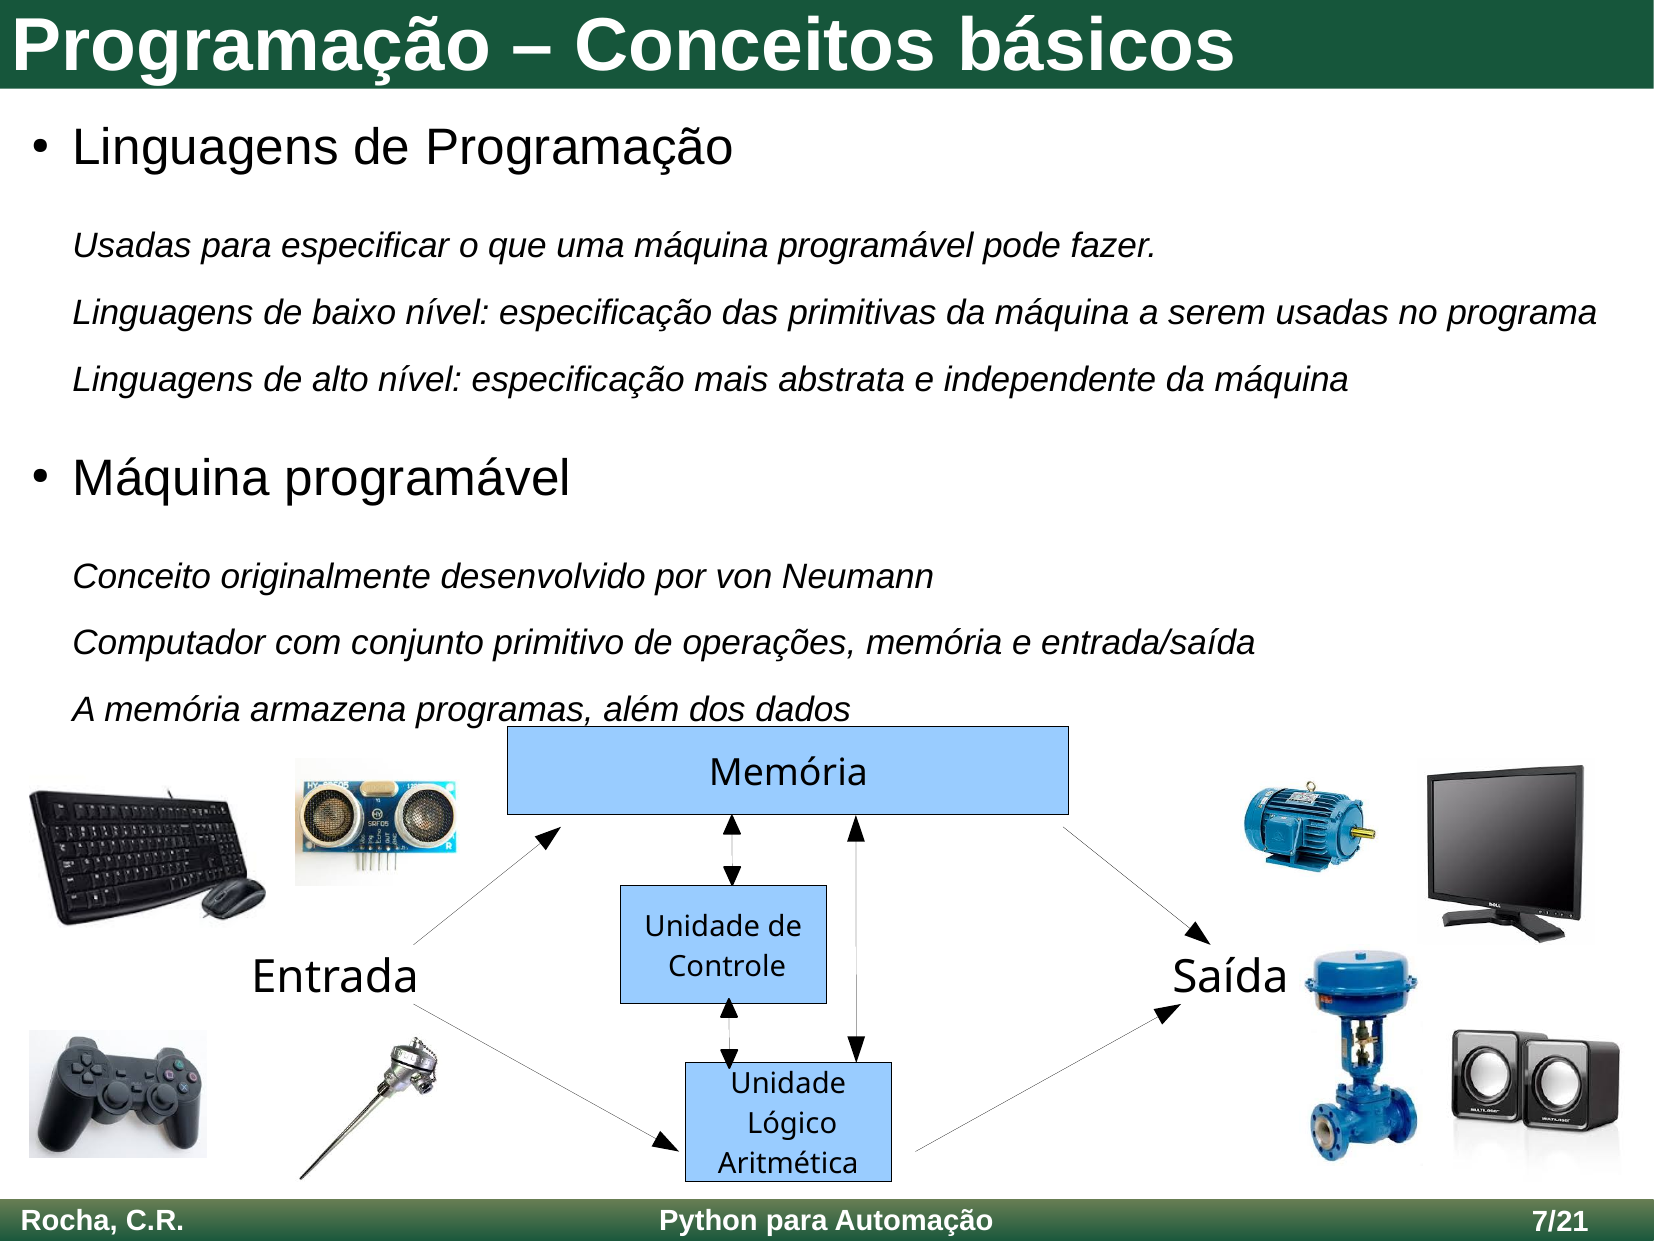

# Programação – Conceitos básicos
Linguagens de Programação
Usadas para especificar o que uma máquina programável pode fazer.
Linguagens de baixo nível: especificação das primitivas da máquina a serem usadas no programa
Linguagens de alto nível: especificação mais abstrata e independente da máquina
Máquina programável
Conceito originalmente desenvolvido por von Neumann
Computador com conjunto primitivo de operações, memória e entrada/saída
A memória armazena programas, além dos dados
Memória
Unidade de
 Controle
Entrada
Saída
Unidade
 Lógico
Aritmética